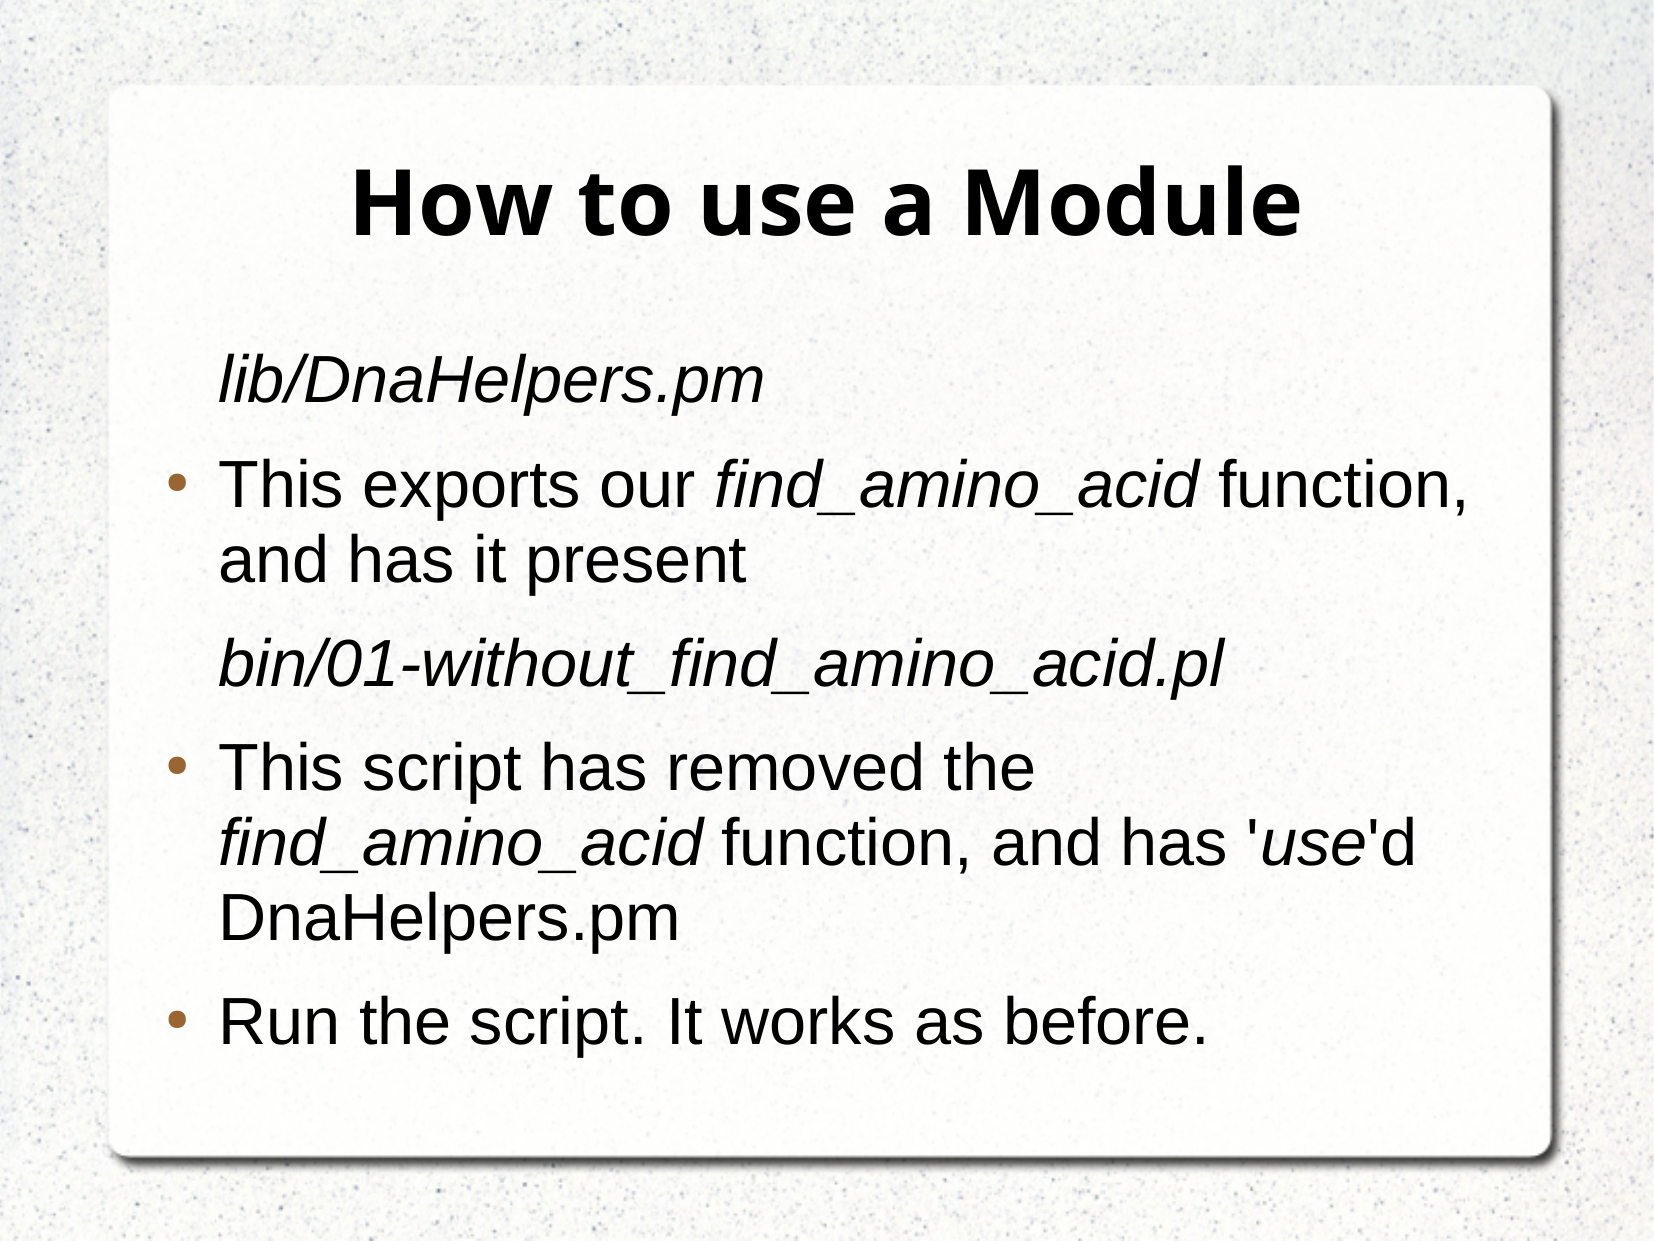

# How to use a Module
lib/DnaHelpers.pm
This exports our find_amino_acid function, and has it present
bin/01-without_find_amino_acid.pl
This script has removed the find_amino_acid function, and has 'use'd DnaHelpers.pm
Run the script. It works as before.